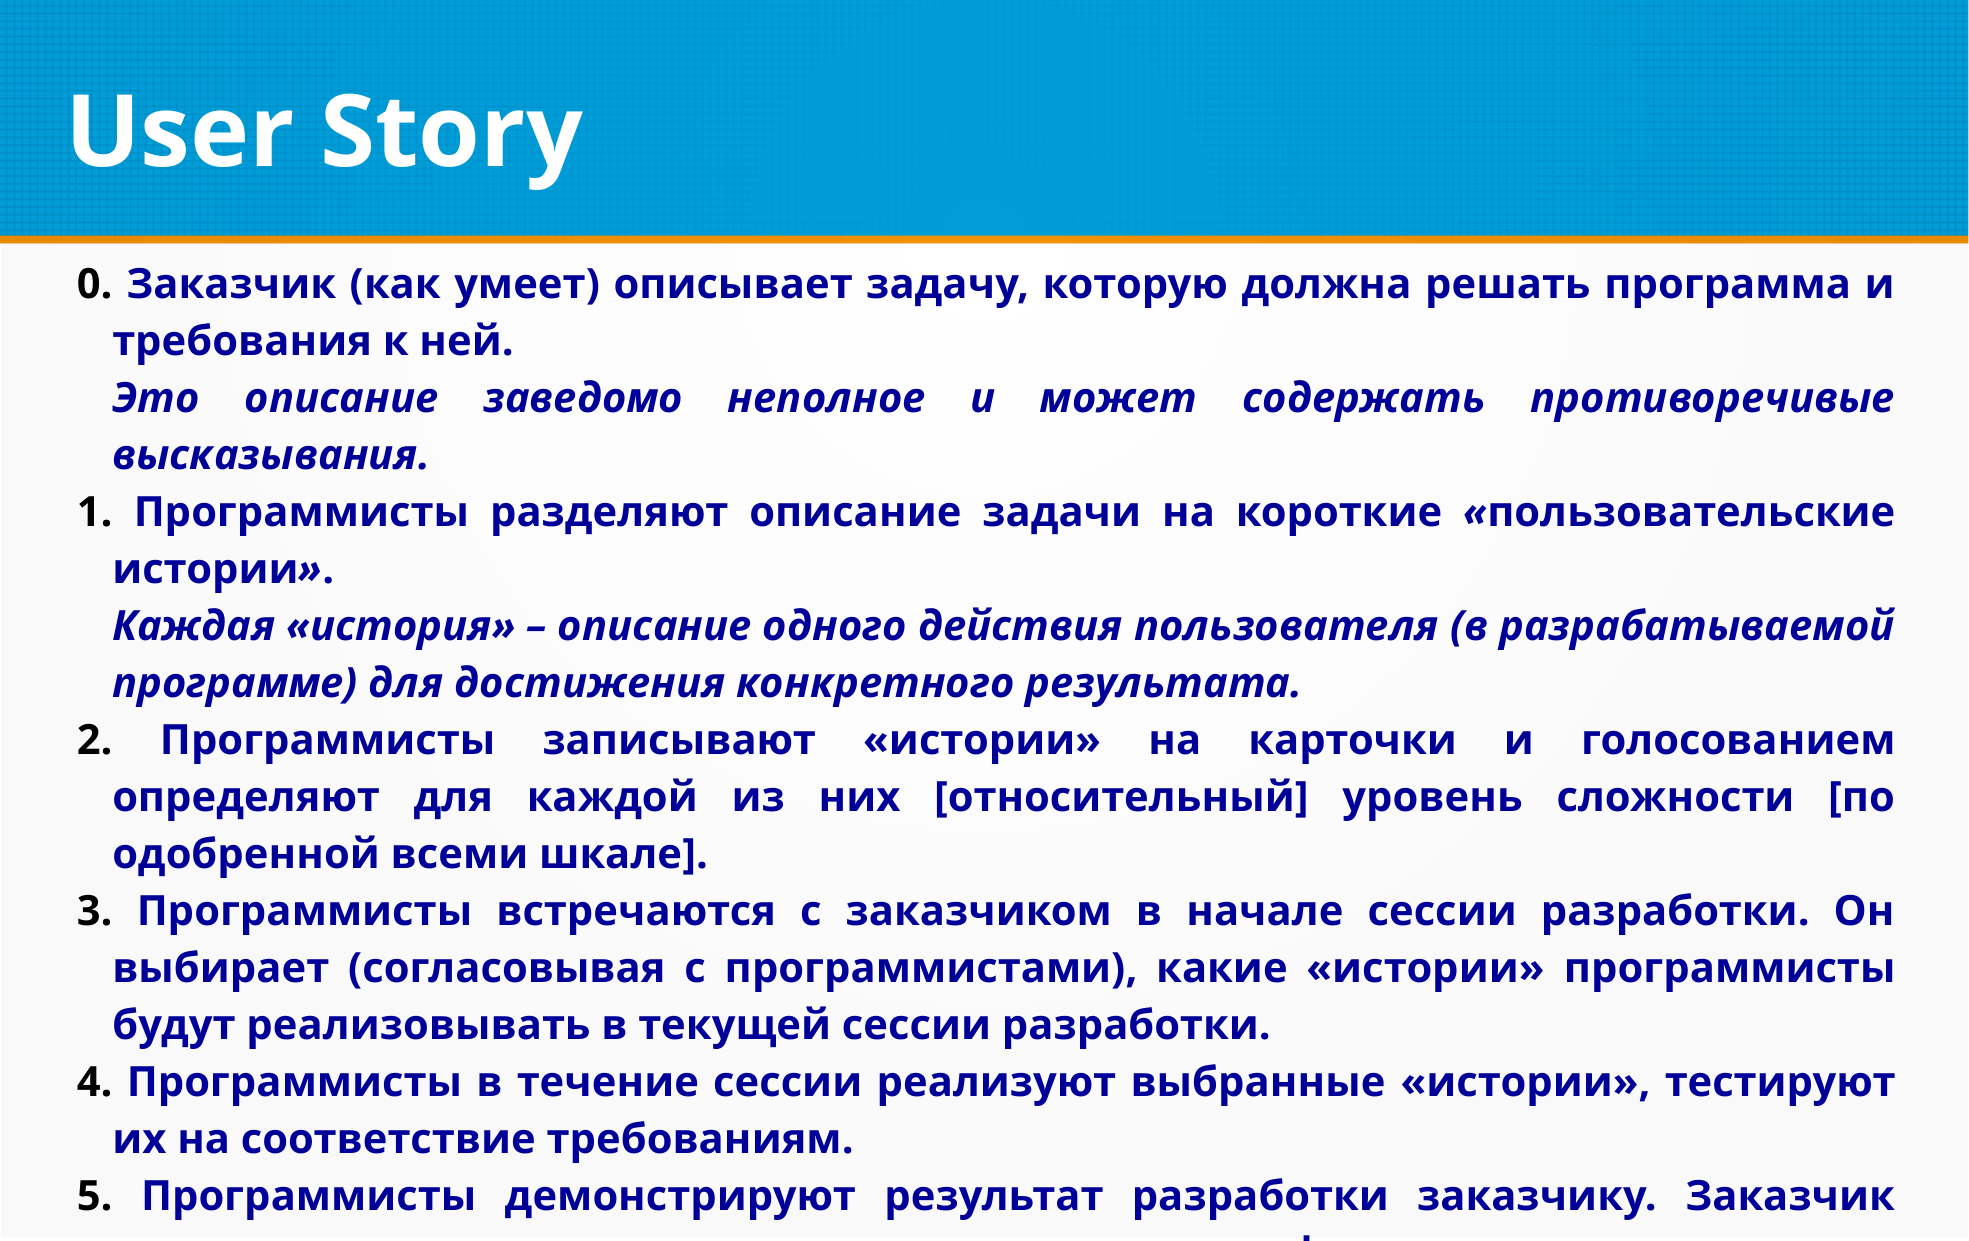

User Story
 Заказчик (как умеет) описывает задачу, которую должна решать программа и требования к ней.
Это описание заведомо неполное и может содержать противоречивые высказывания.
 Программисты разделяют описание задачи на короткие «пользовательские истории».
Каждая «история» – описание одного действия пользователя (в разрабатываемой программе) для достижения конкретного результата.
 Программисты записывают «истории» на карточки и голосованием определяют для каждой из них [относительный] уровень сложности [по одобренной всеми шкале].
 Программисты встречаются с заказчиком в начале сессии разработки. Он выбирает (согласовывая с программистами), какие «истории» программисты будут реализовывать в текущей сессии разработки.
 Программисты в течение сессии реализуют выбранные «истории», тестируют их на соответствие требованиям.
 Программисты демонстрируют результат разработки заказчику. Заказчик высказывает замечания и предложения, которые оформляются в виде новых «историй».
Разработка движется от сессии к сессии (повторяются шаги со 2 по 5).